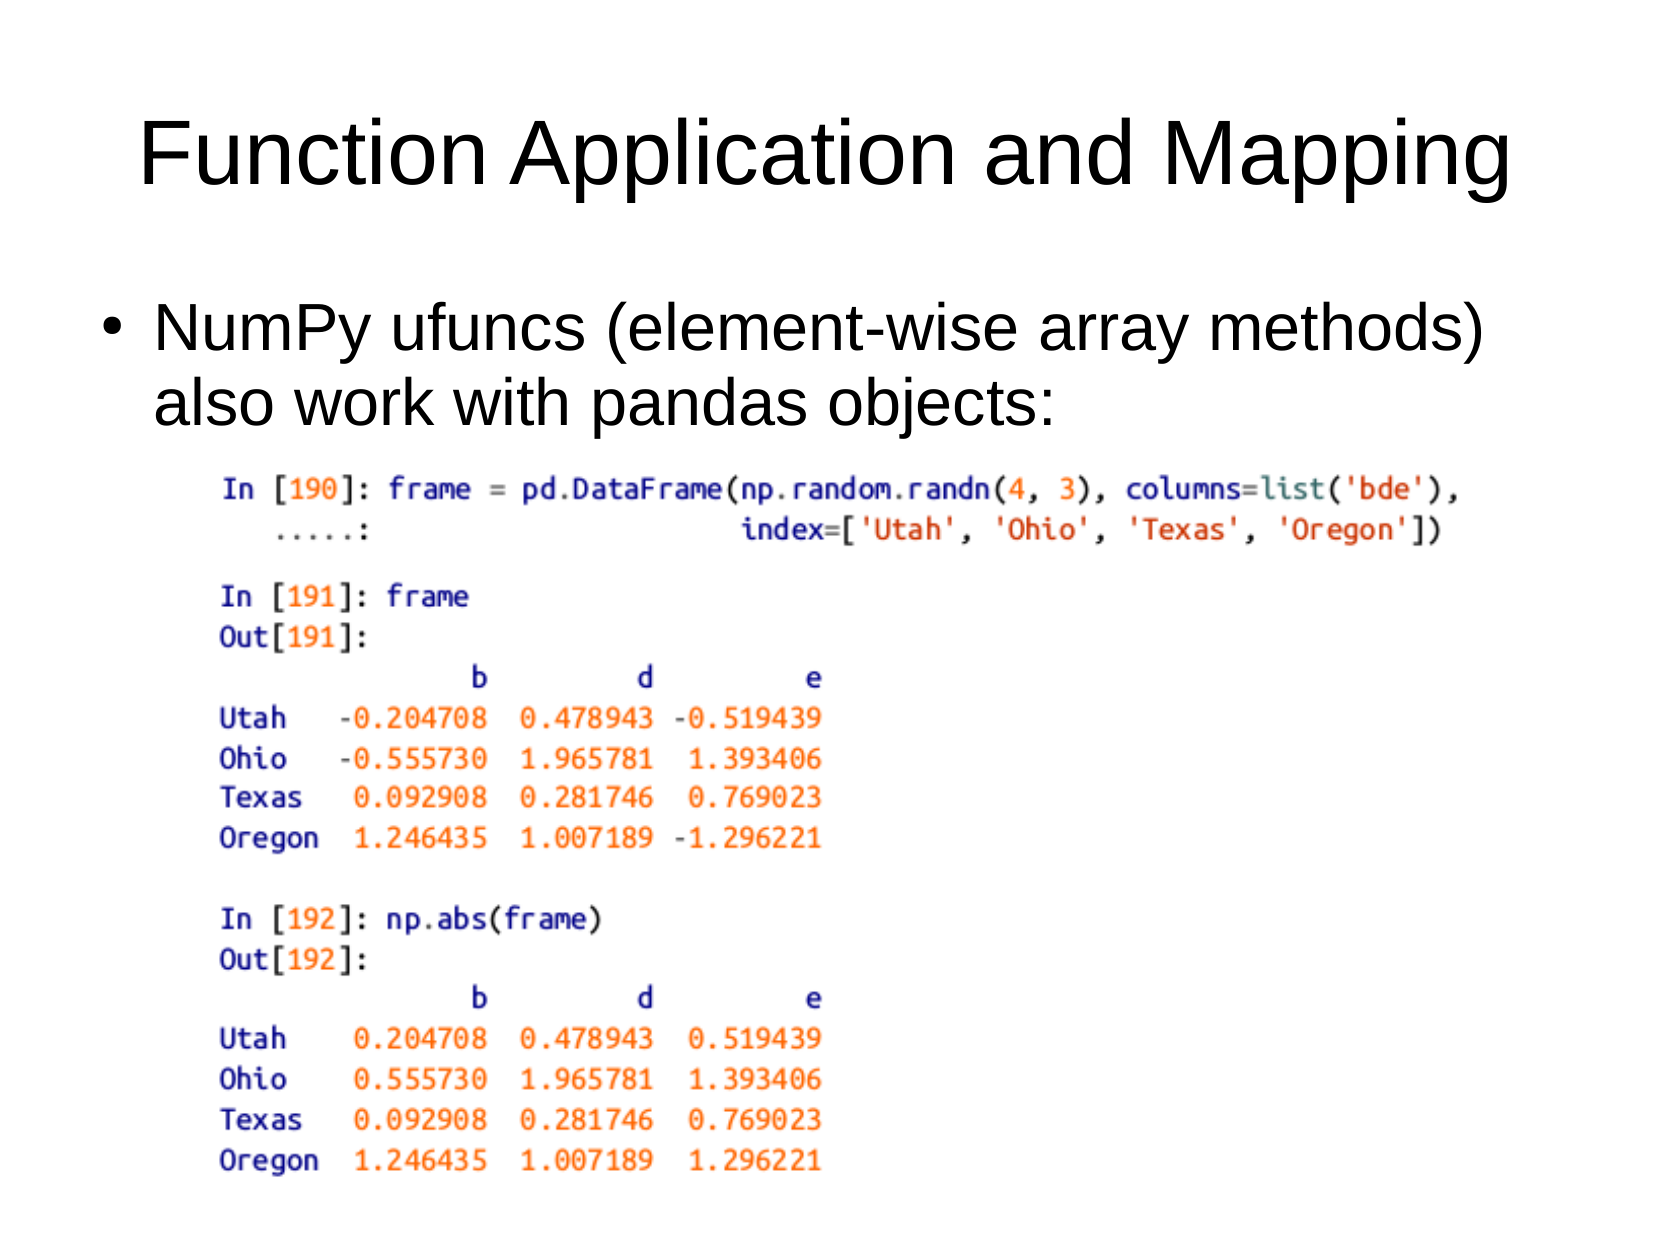

# Function Application and Mapping
NumPy ufuncs (element-wise array methods) also work with pandas objects: